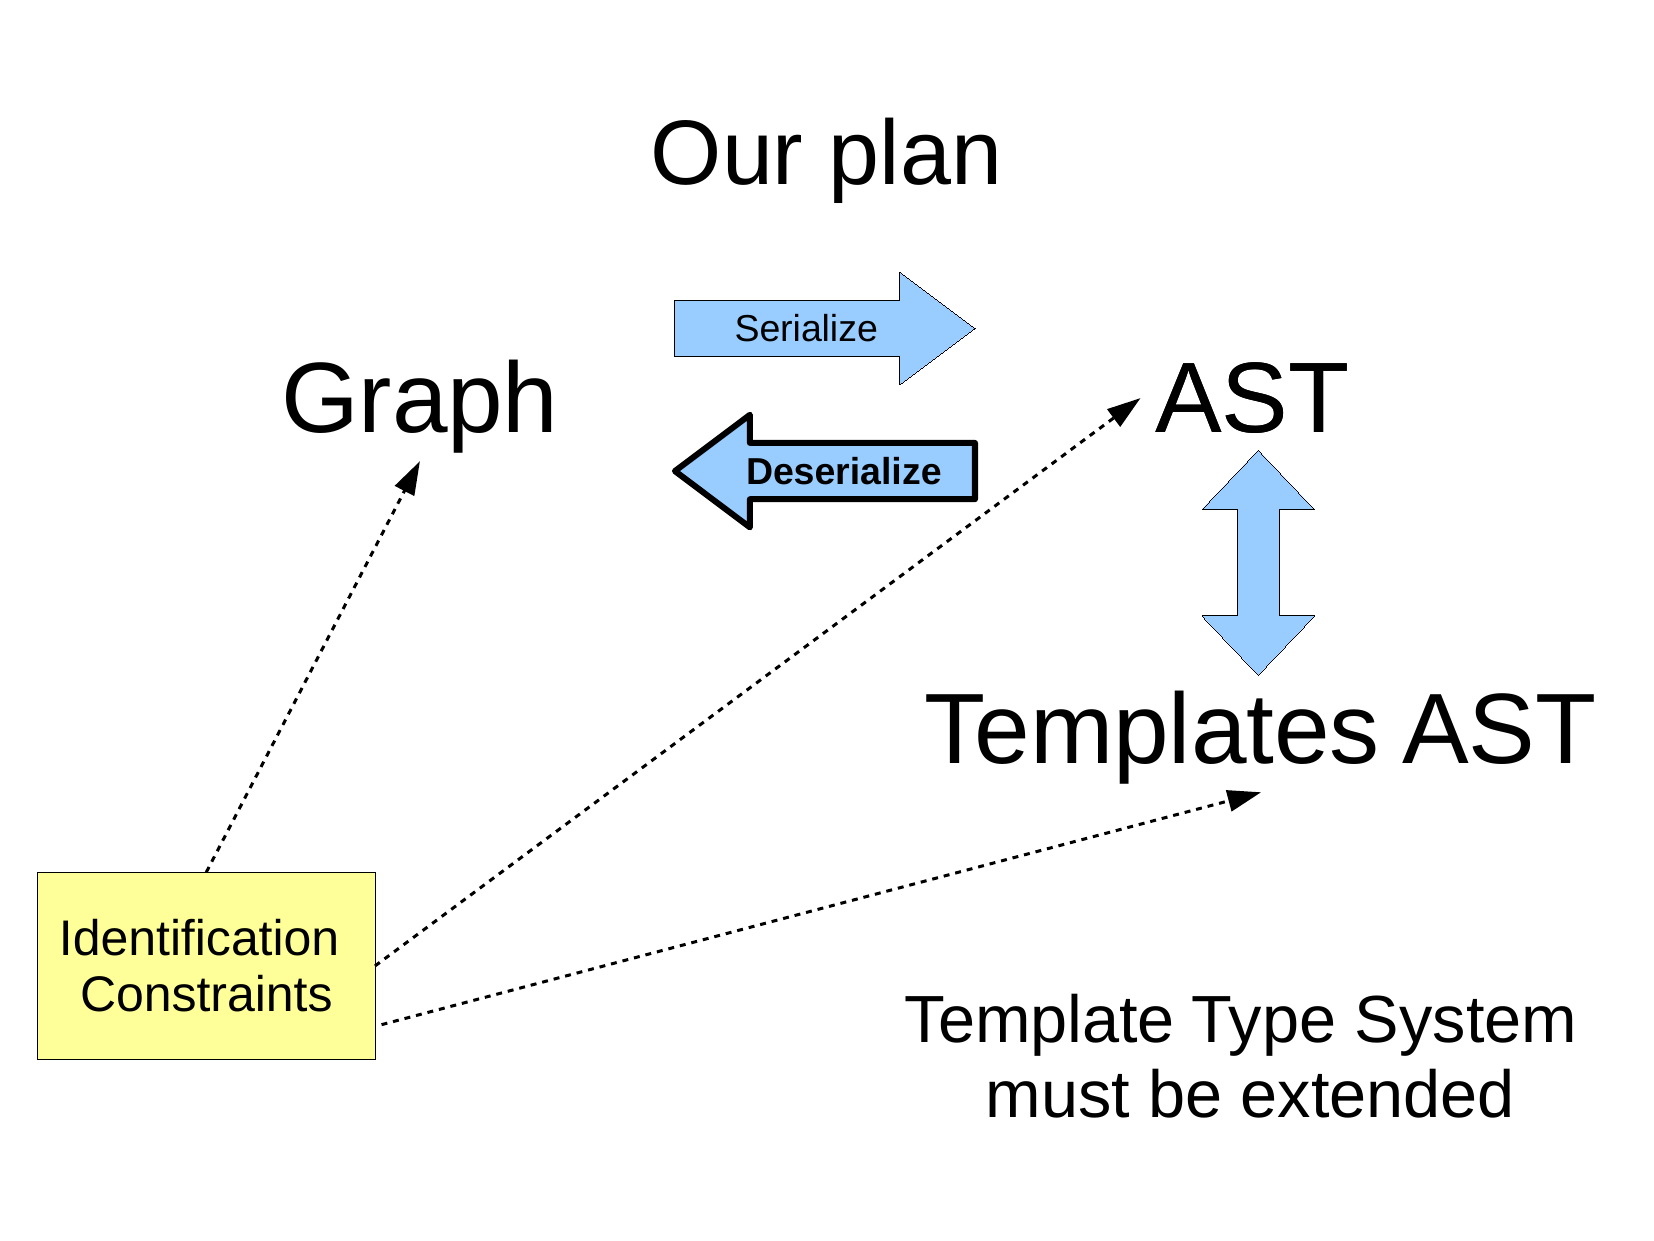

# Our plan
Serialize
Graph
AST
AST
Deserialize
Deserialize
Templates AST
Identification
Constraints
Template Type System
must be extended